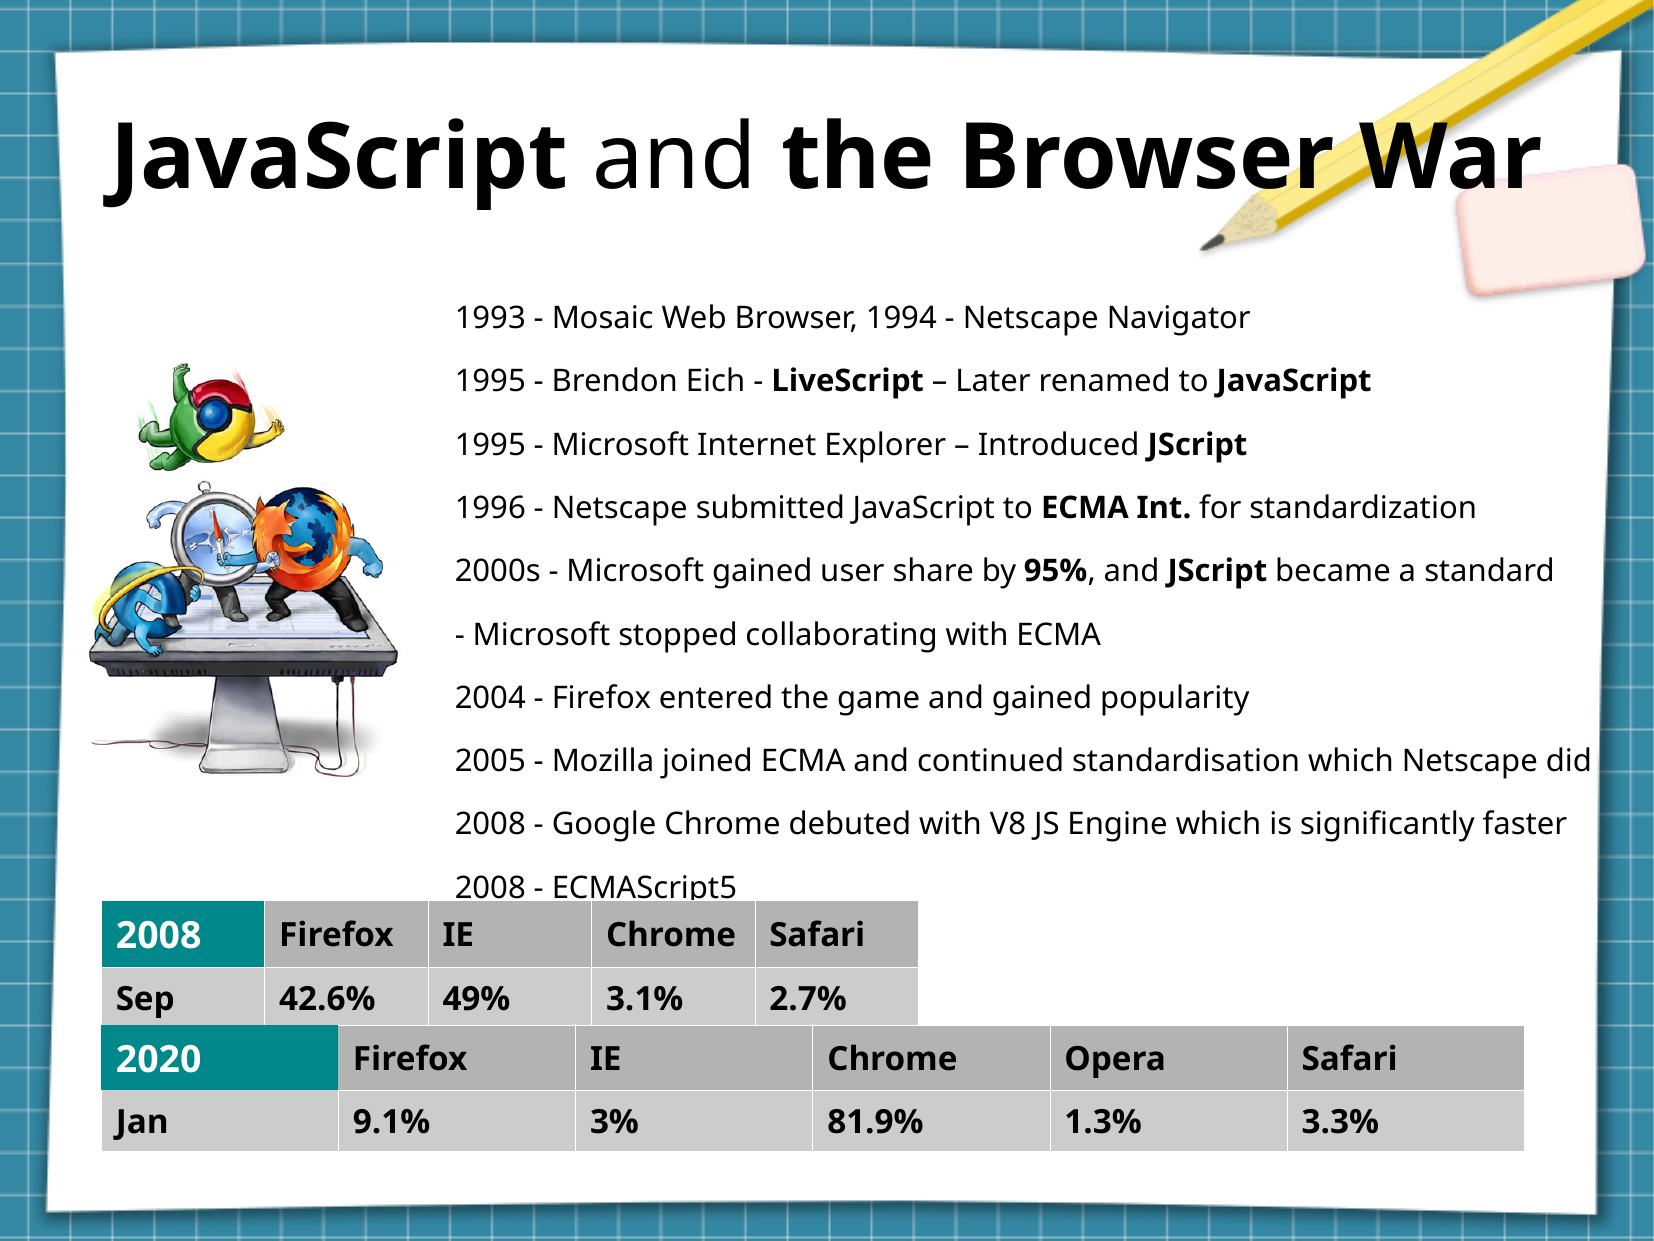

# JavaScript and the Browser War
1993 - Mosaic Web Browser, 1994 - Netscape Navigator
1995 - Brendon Eich - LiveScript – Later renamed to JavaScript
1995 - Microsoft Internet Explorer – Introduced JScript
1996 - Netscape submitted JavaScript to ECMA Int. for standardization
2000s - Microsoft gained user share by 95%, and JScript became a standard
- Microsoft stopped collaborating with ECMA
2004 - Firefox entered the game and gained popularity
2005 - Mozilla joined ECMA and continued standardisation which Netscape did
2008 - Google Chrome debuted with V8 JS Engine which is significantly faster
2008 - ECMAScript5
2015 - ECMAScript6
| 2008 | Firefox | IE | Chrome | Safari |
| --- | --- | --- | --- | --- |
| Sep | 42.6% | 49% | 3.1% | 2.7% |
| 2020 | Firefox | IE | Chrome | Opera | Safari |
| --- | --- | --- | --- | --- | --- |
| Jan | 9.1% | 3% | 81.9% | 1.3% | 3.3% |